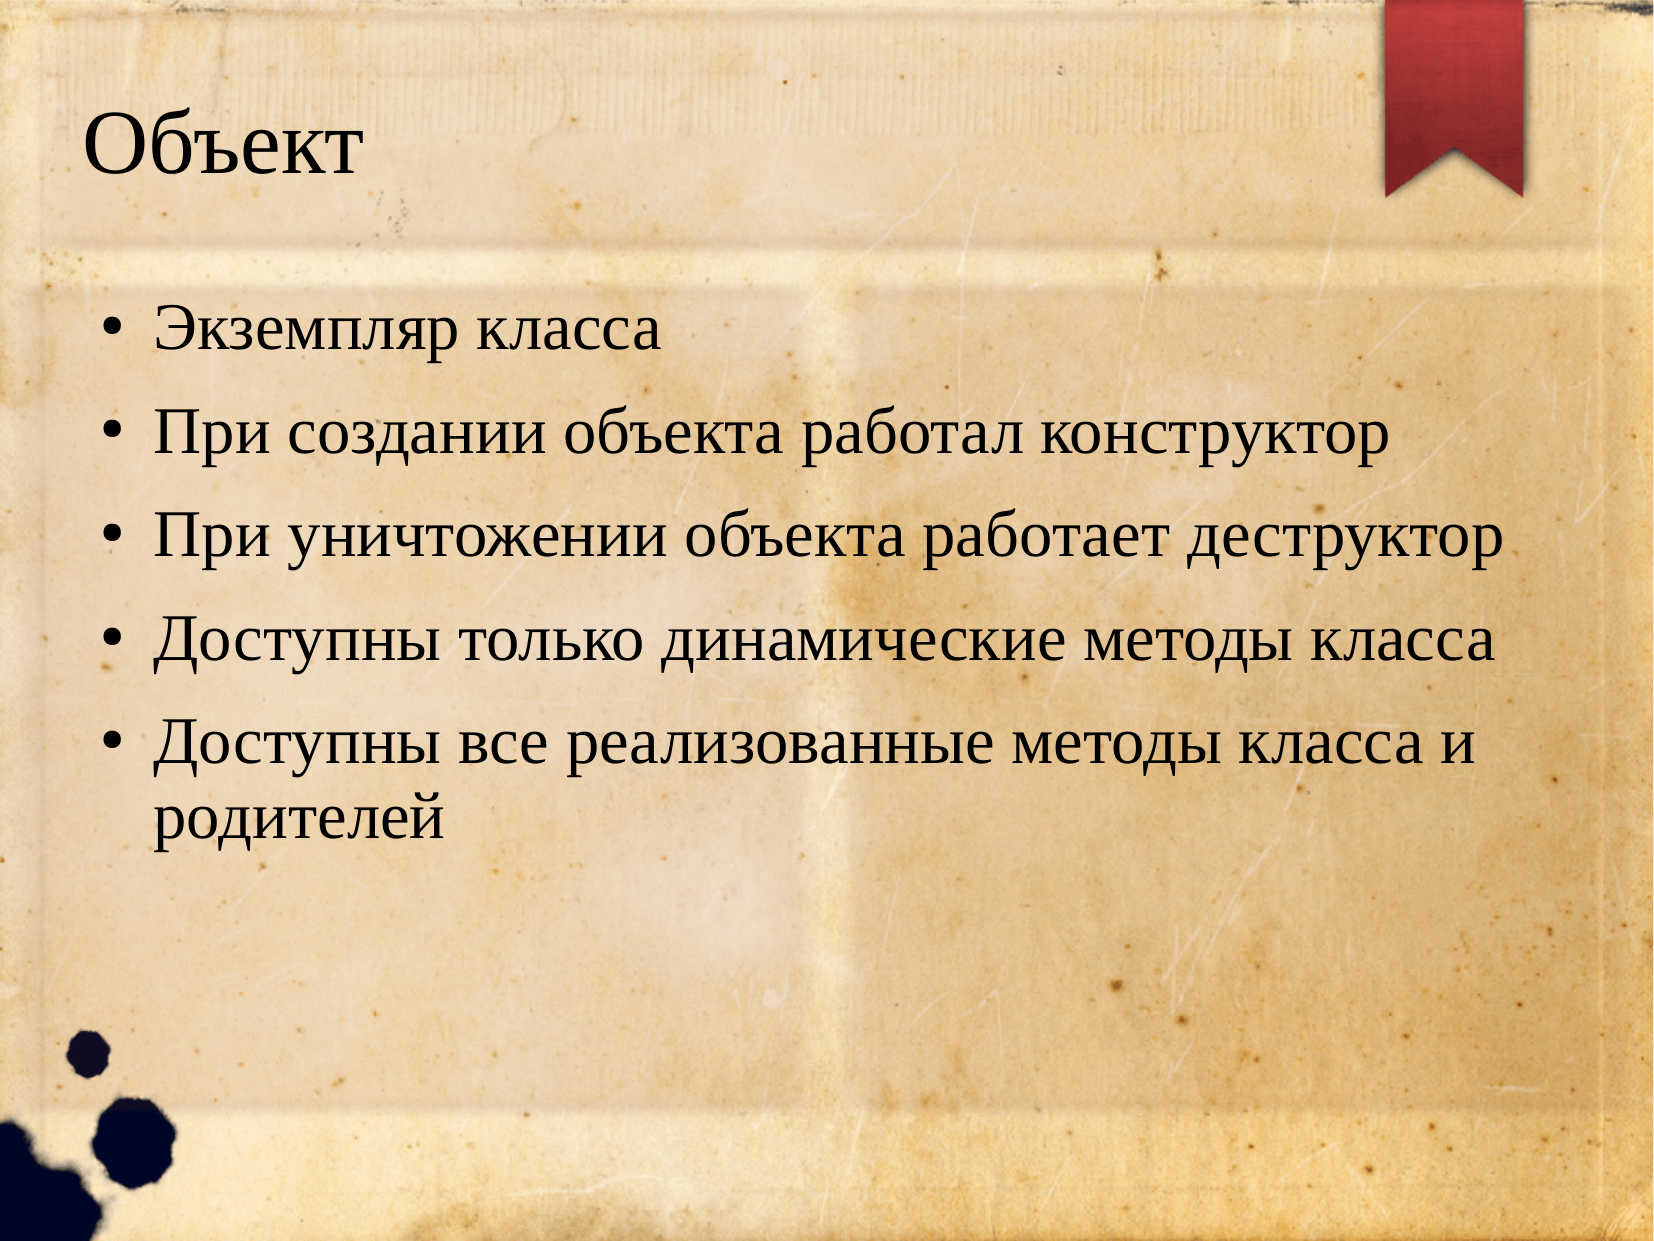

# Объект
Экземпляр класса
При создании объекта работал конструктор
При уничтожении объекта работает деструктор
Доступны только динамические методы класса
Доступны все реализованные методы класса и родителей